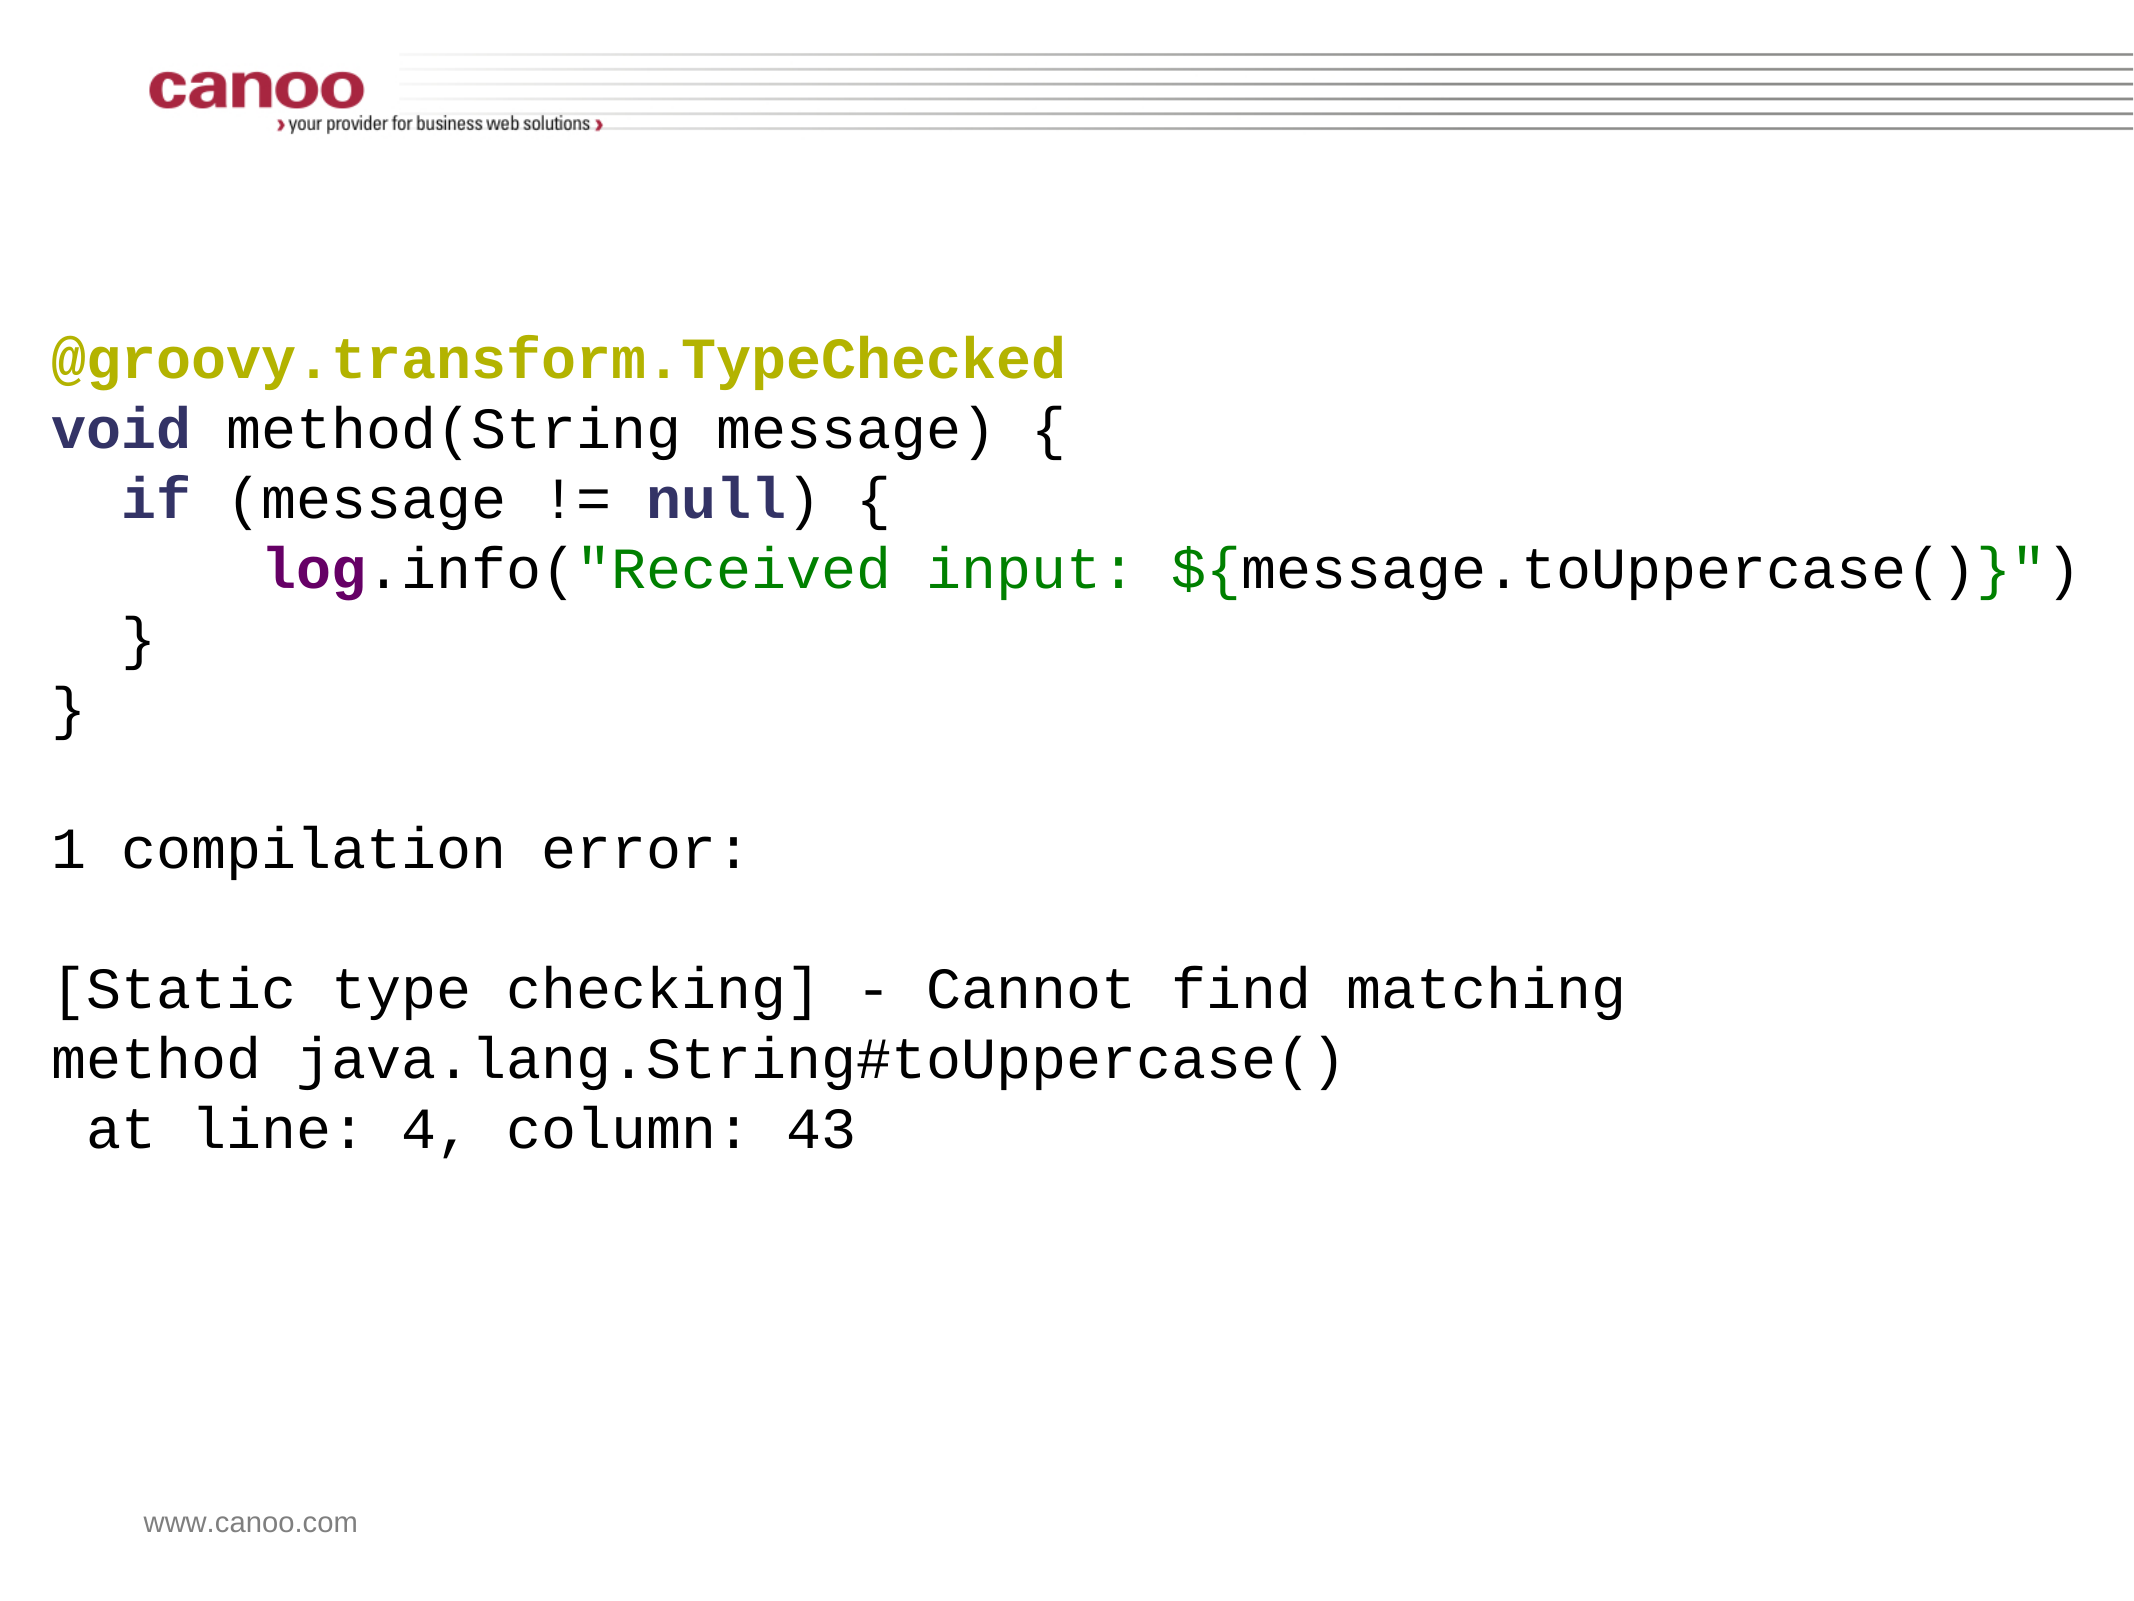

@groovy.transform.TypeChecked
void method(String message) {
 if (message != null) {
 log.info("Received input: ${message.toUppercase()}")
 }
}
1 compilation error:
[Static type checking] - Cannot find matching
method java.lang.String#toUppercase()
 at line: 4, column: 43